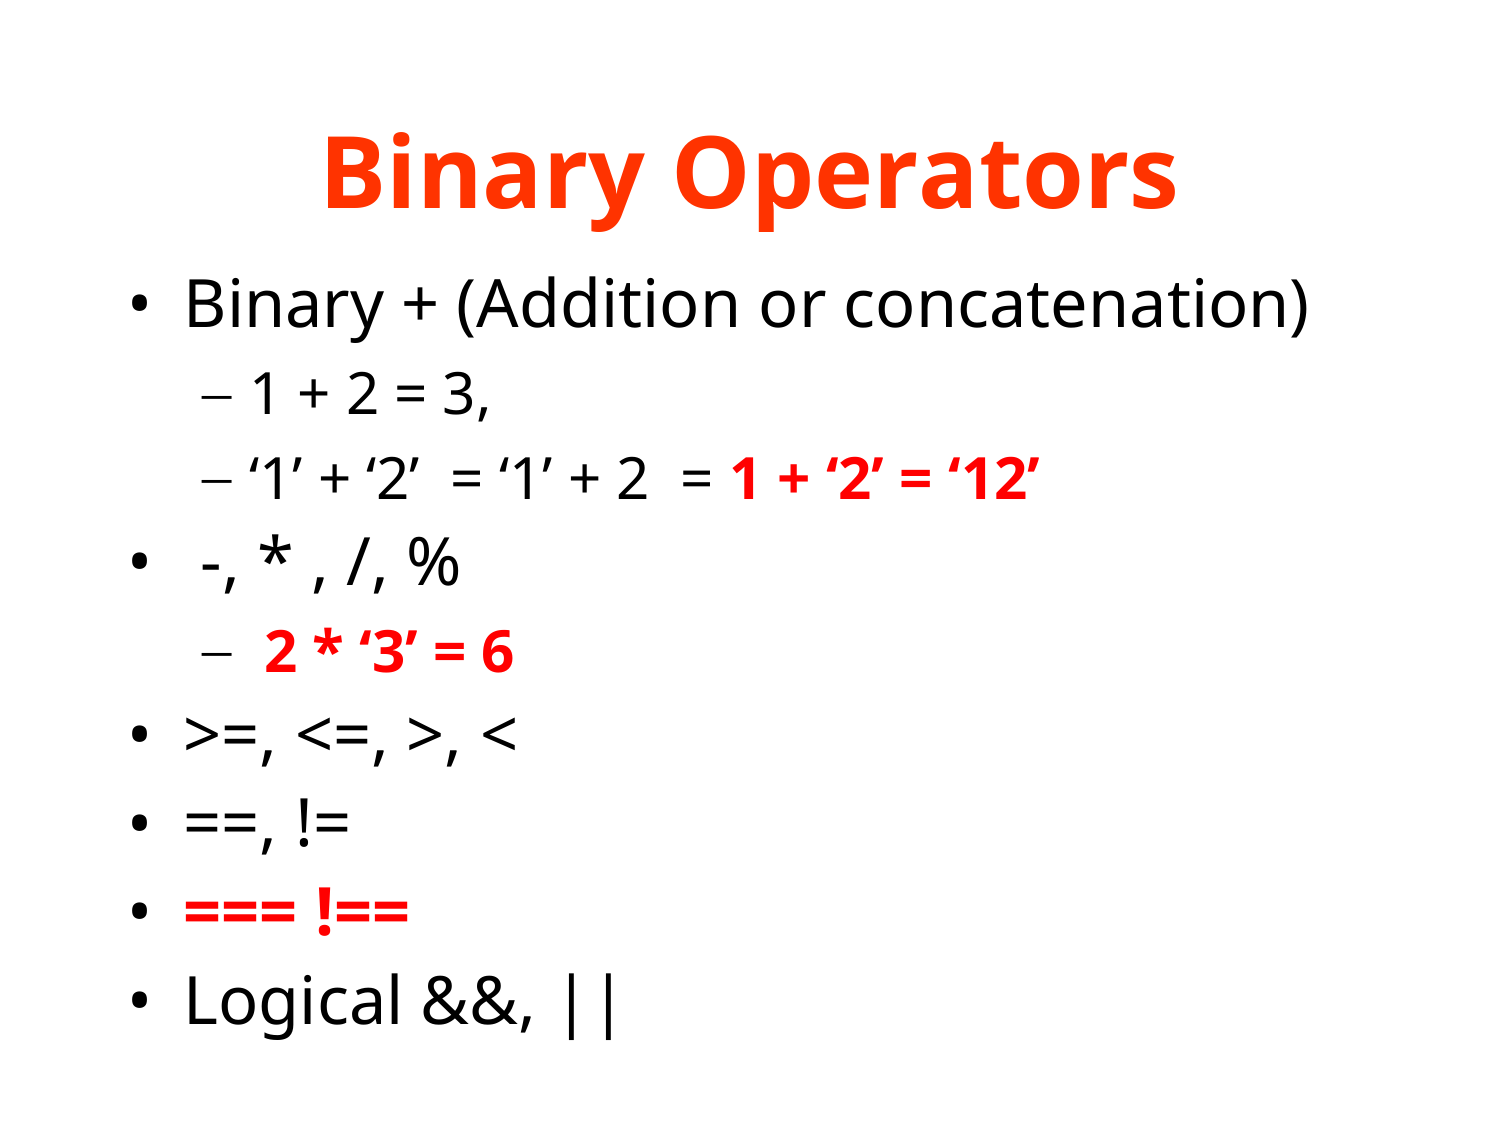

# Binary Operators
Binary + (Addition or concatenation)
1 + 2 = 3,
‘1’ + ‘2’ = ‘1’ + 2 = 1 + ‘2’ = ‘12’
 -, * , /, %
 2 * ‘3’ = 6
>=, <=, >, <
==, !=
=== !==
Logical &&, ||